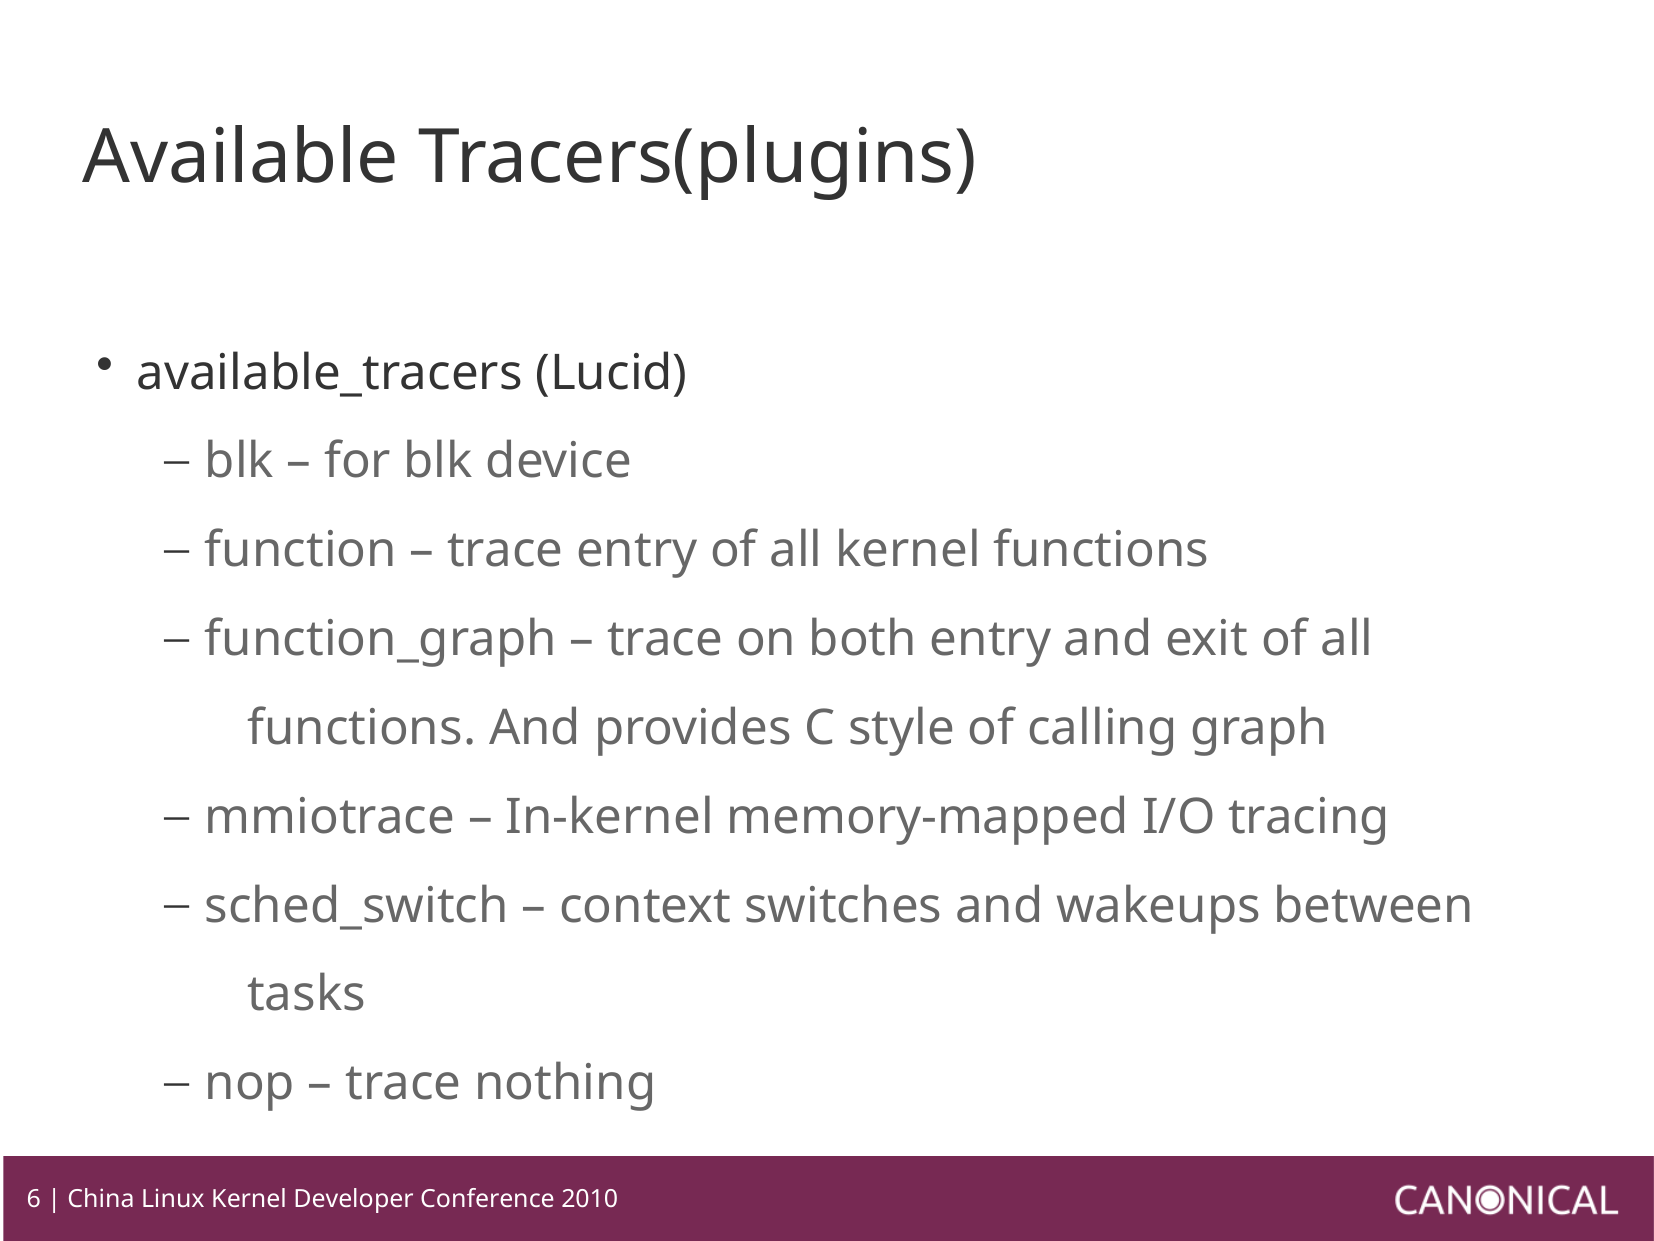

# Available Tracers(plugins)
available_tracers (Lucid)
blk – for blk device
function – trace entry of all kernel functions
function_graph – trace on both entry and exit of all functions. And provides C style of calling graph
mmiotrace – In-kernel memory-mapped I/O tracing
sched_switch – context switches and wakeups between tasks
nop – trace nothing